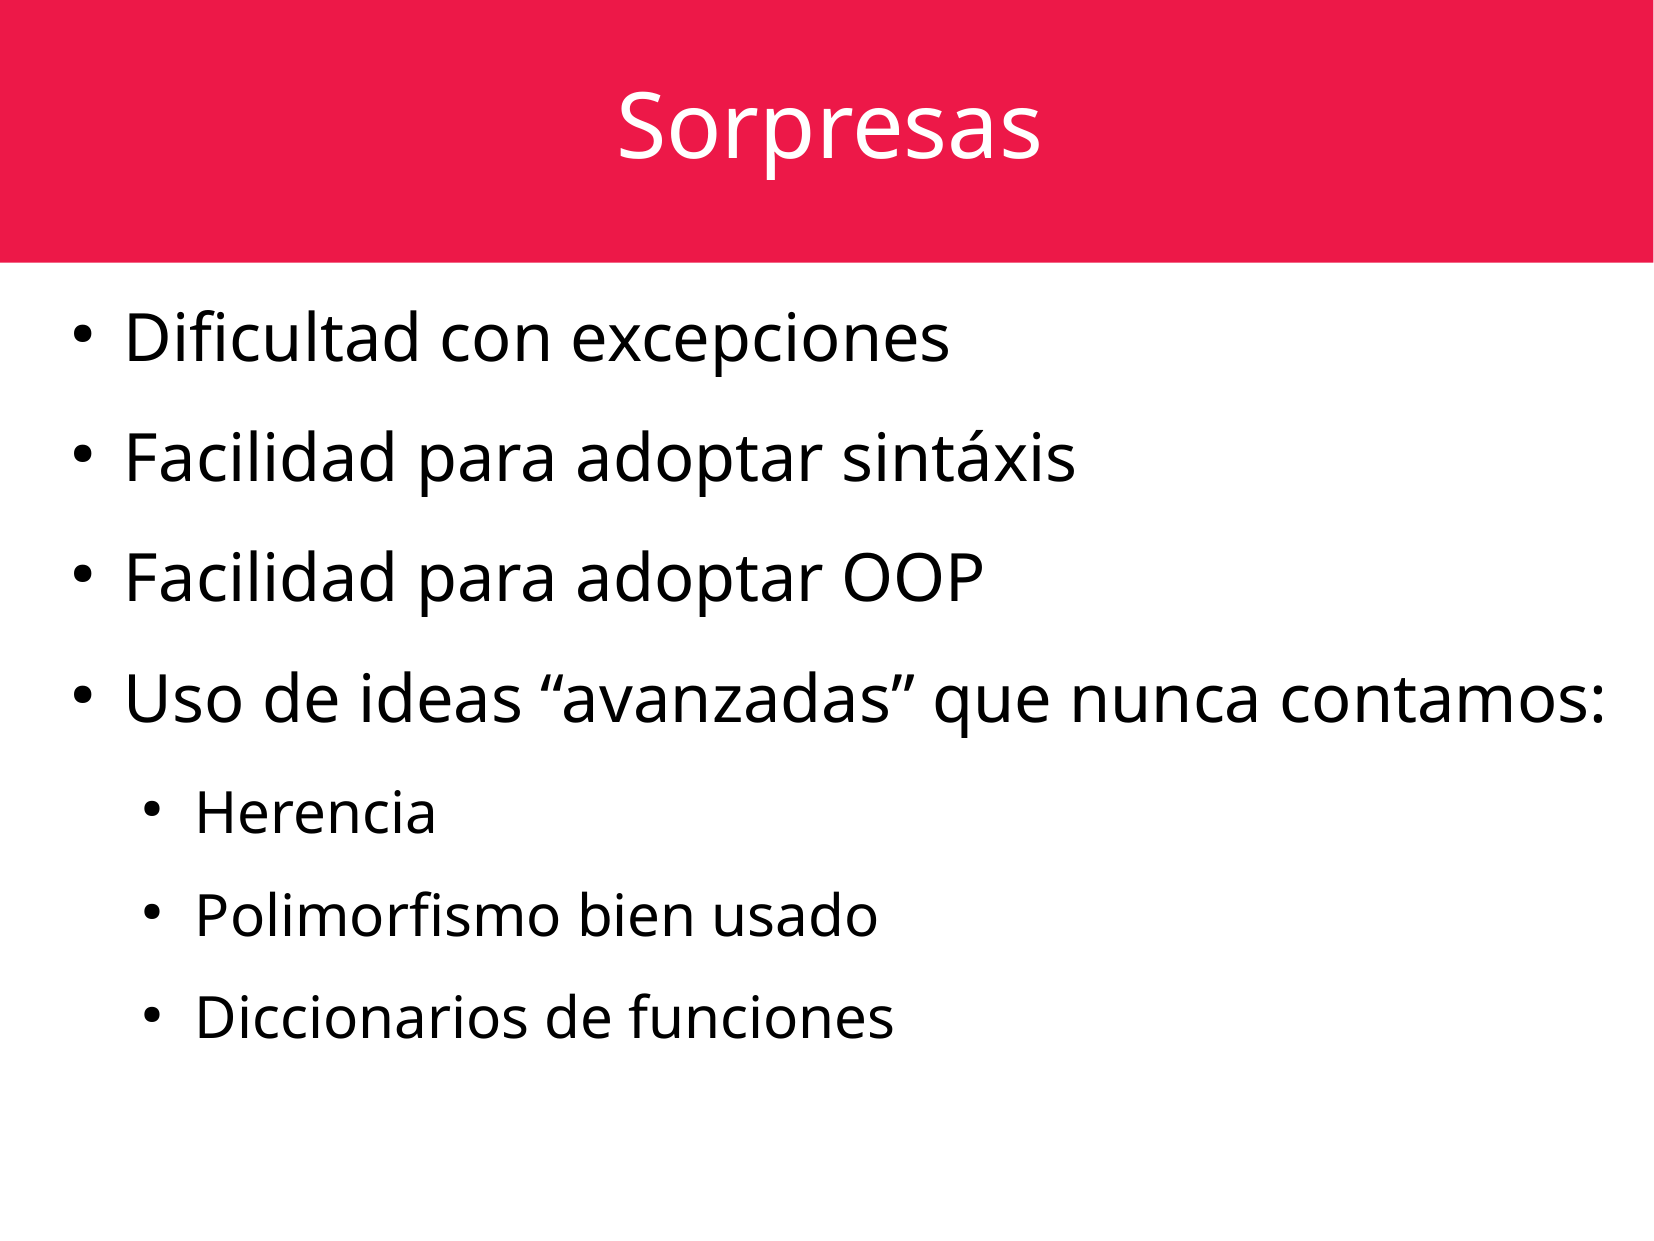

# Sorpresas
Dificultad con excepciones
Facilidad para adoptar sintáxis
Facilidad para adoptar OOP
Uso de ideas “avanzadas” que nunca contamos:
Herencia
Polimorfismo bien usado
Diccionarios de funciones